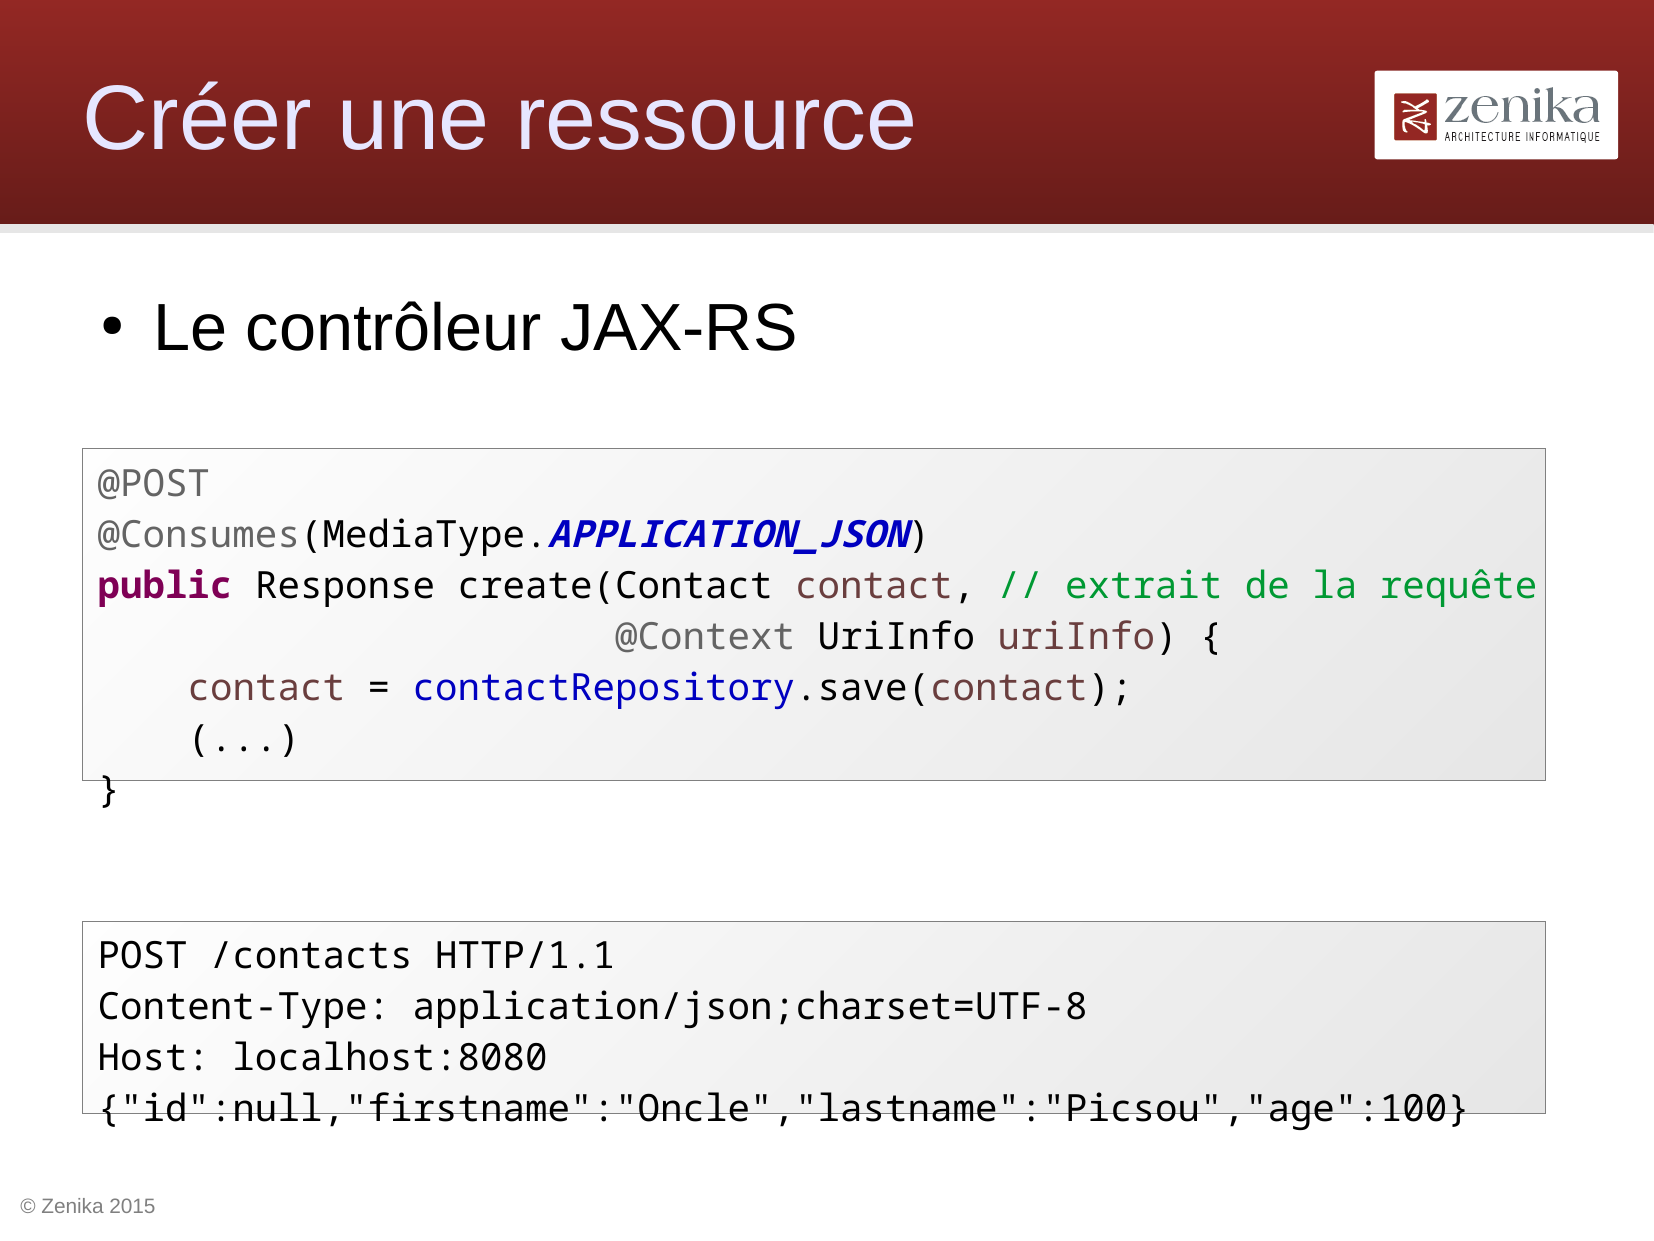

# Créer une ressource
Le contrôleur JAX-RS
@POST
@Consumes(MediaType.APPLICATION_JSON)
public Response create(Contact contact, // extrait de la requête
 @Context UriInfo uriInfo) {
 contact = contactRepository.save(contact);
 (...)
}
POST /contacts HTTP/1.1
Content-Type: application/json;charset=UTF-8
Host: localhost:8080
{"id":null,"firstname":"Oncle","lastname":"Picsou","age":100}